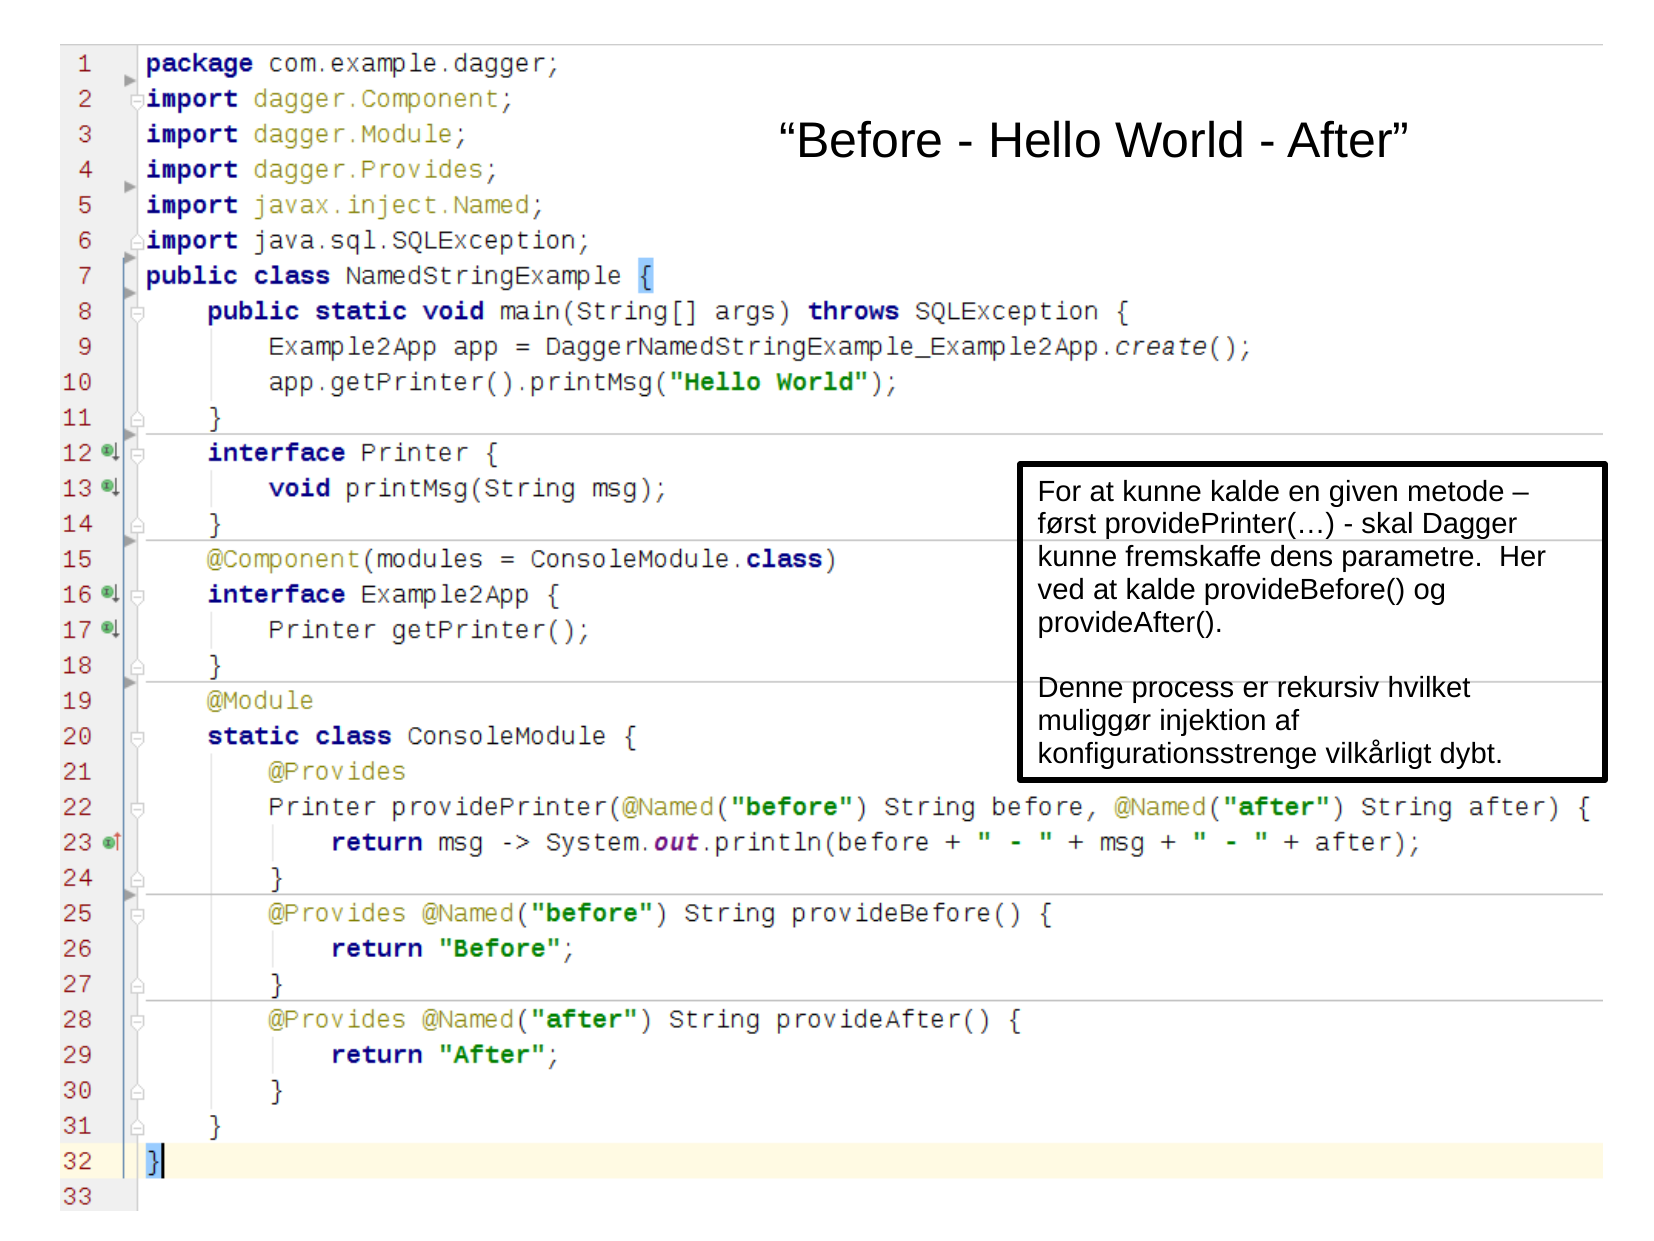

“Before - Hello World - After”
For at kunne kalde en given metode – først providePrinter(…) - skal Dagger kunne fremskaffe dens parametre. Her ved at kalde provideBefore() og provideAfter().
Denne process er rekursiv hvilket muliggør injektion af konfigurationsstrenge vilkårligt dybt.